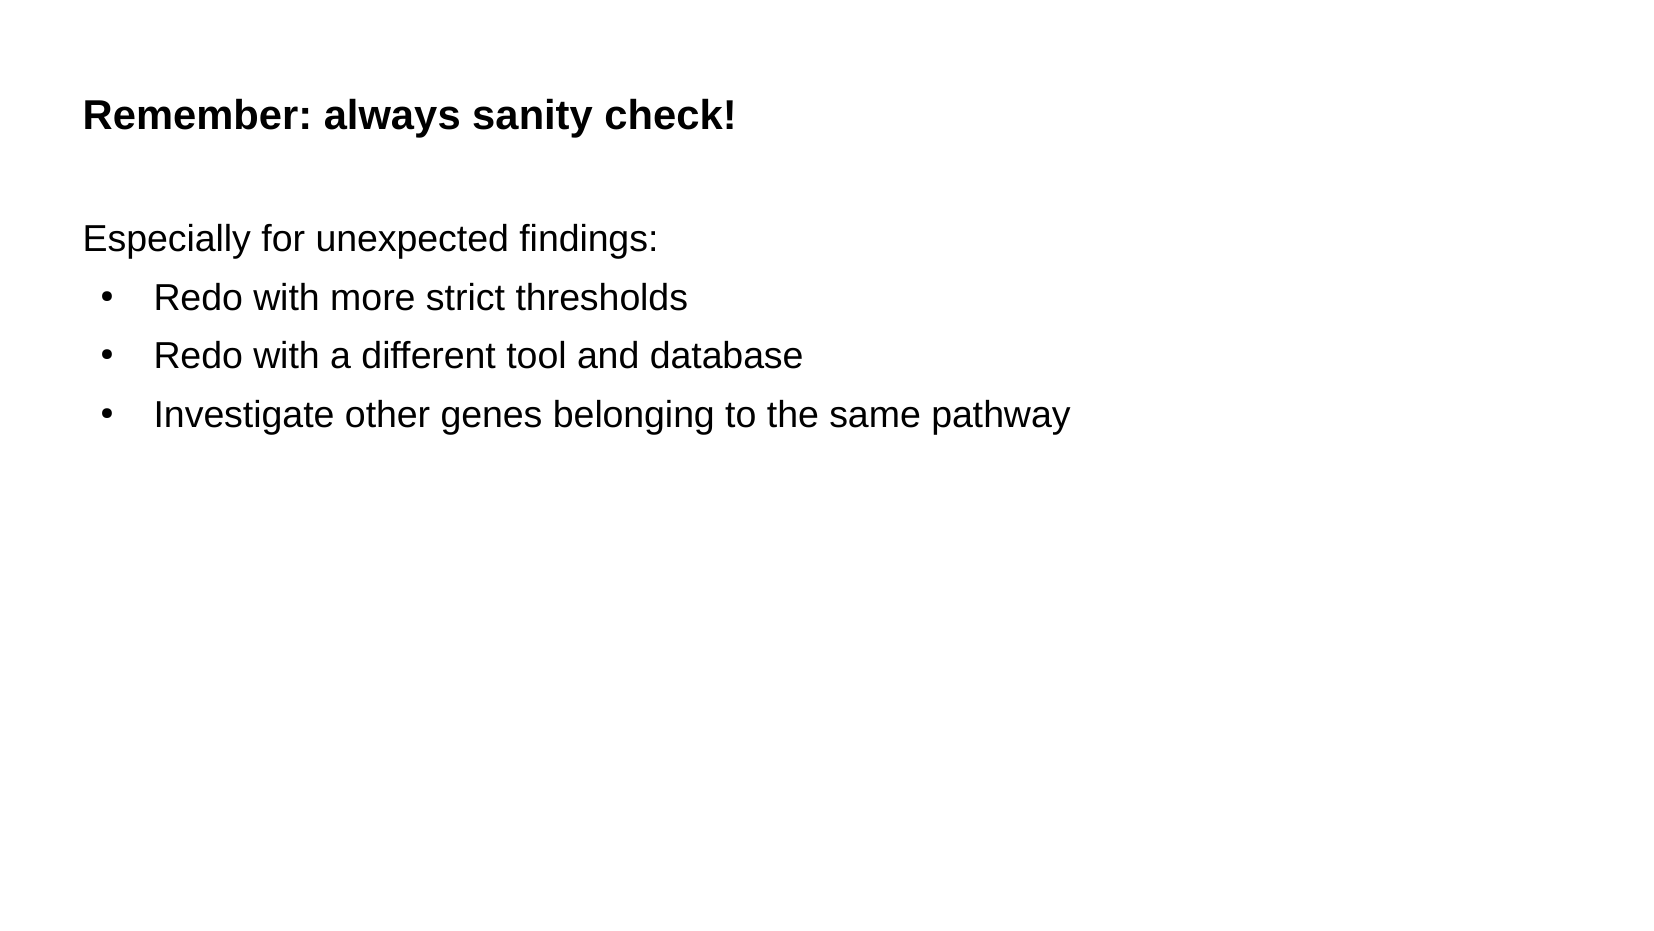

# Remember: always sanity check!
Especially for unexpected findings:
Redo with more strict thresholds
Redo with a different tool and database
Investigate other genes belonging to the same pathway